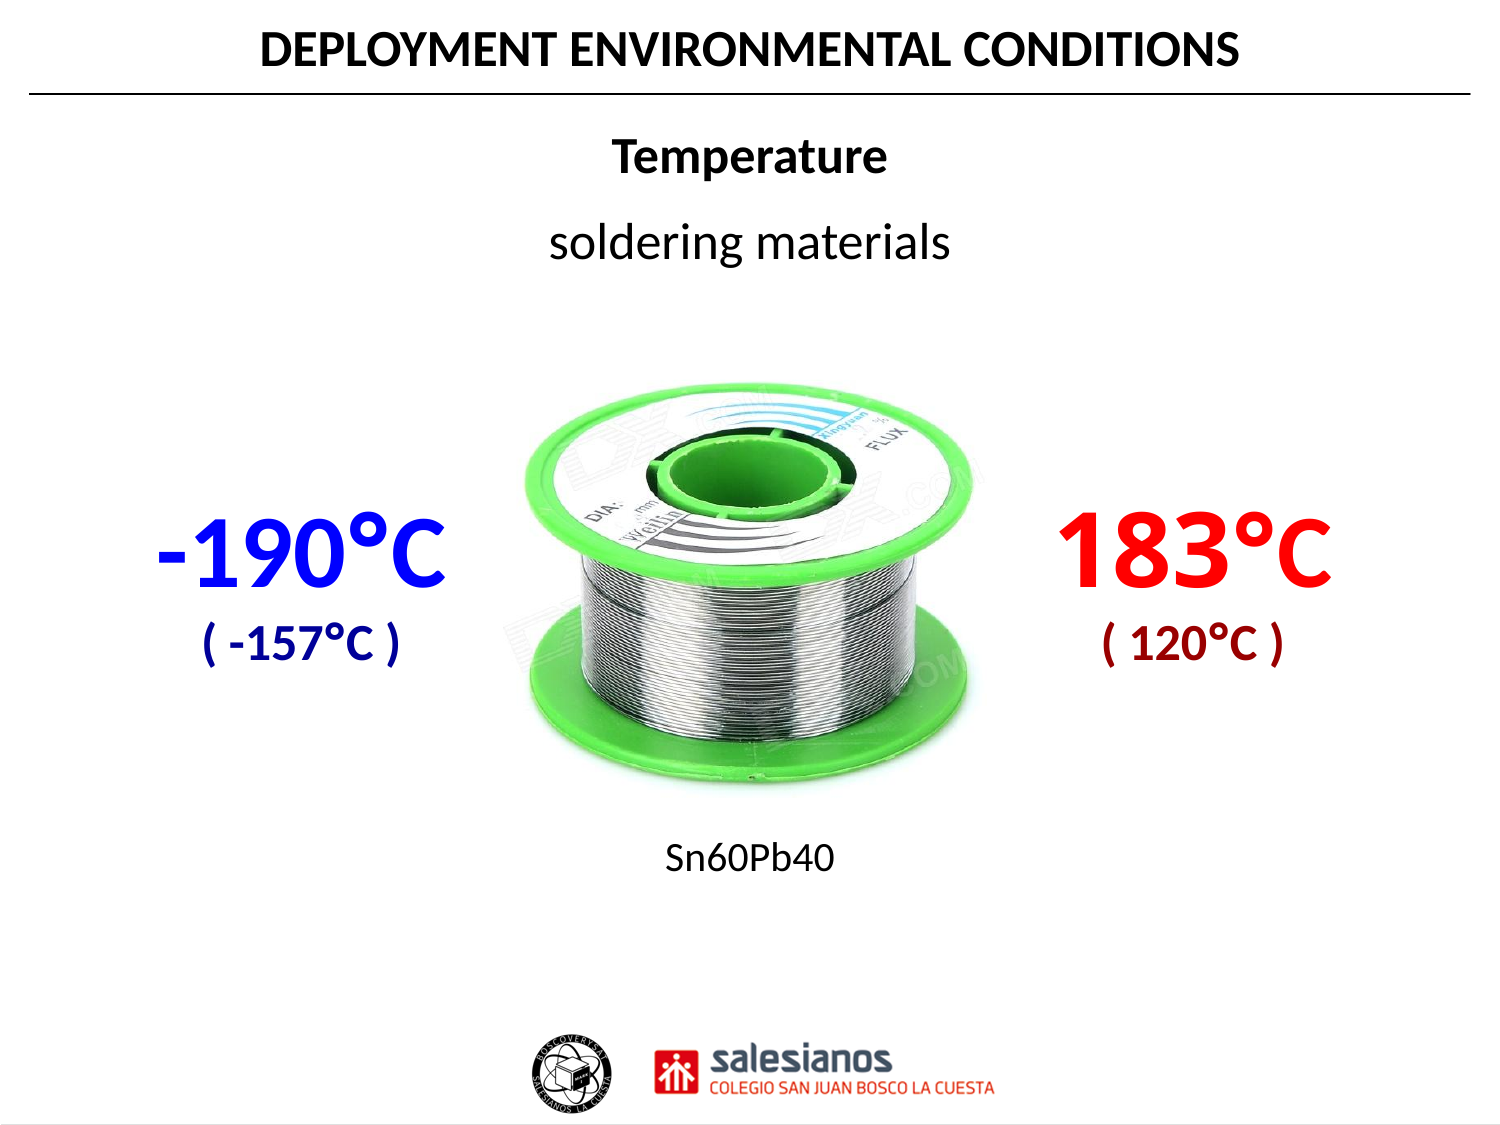

DEPLOYMENT ENVIRONMENTAL CONDITIONS
Temperature
soldering materials
-190°C
( -157°C )
183°C
( 120°C )
Sn60Pb40